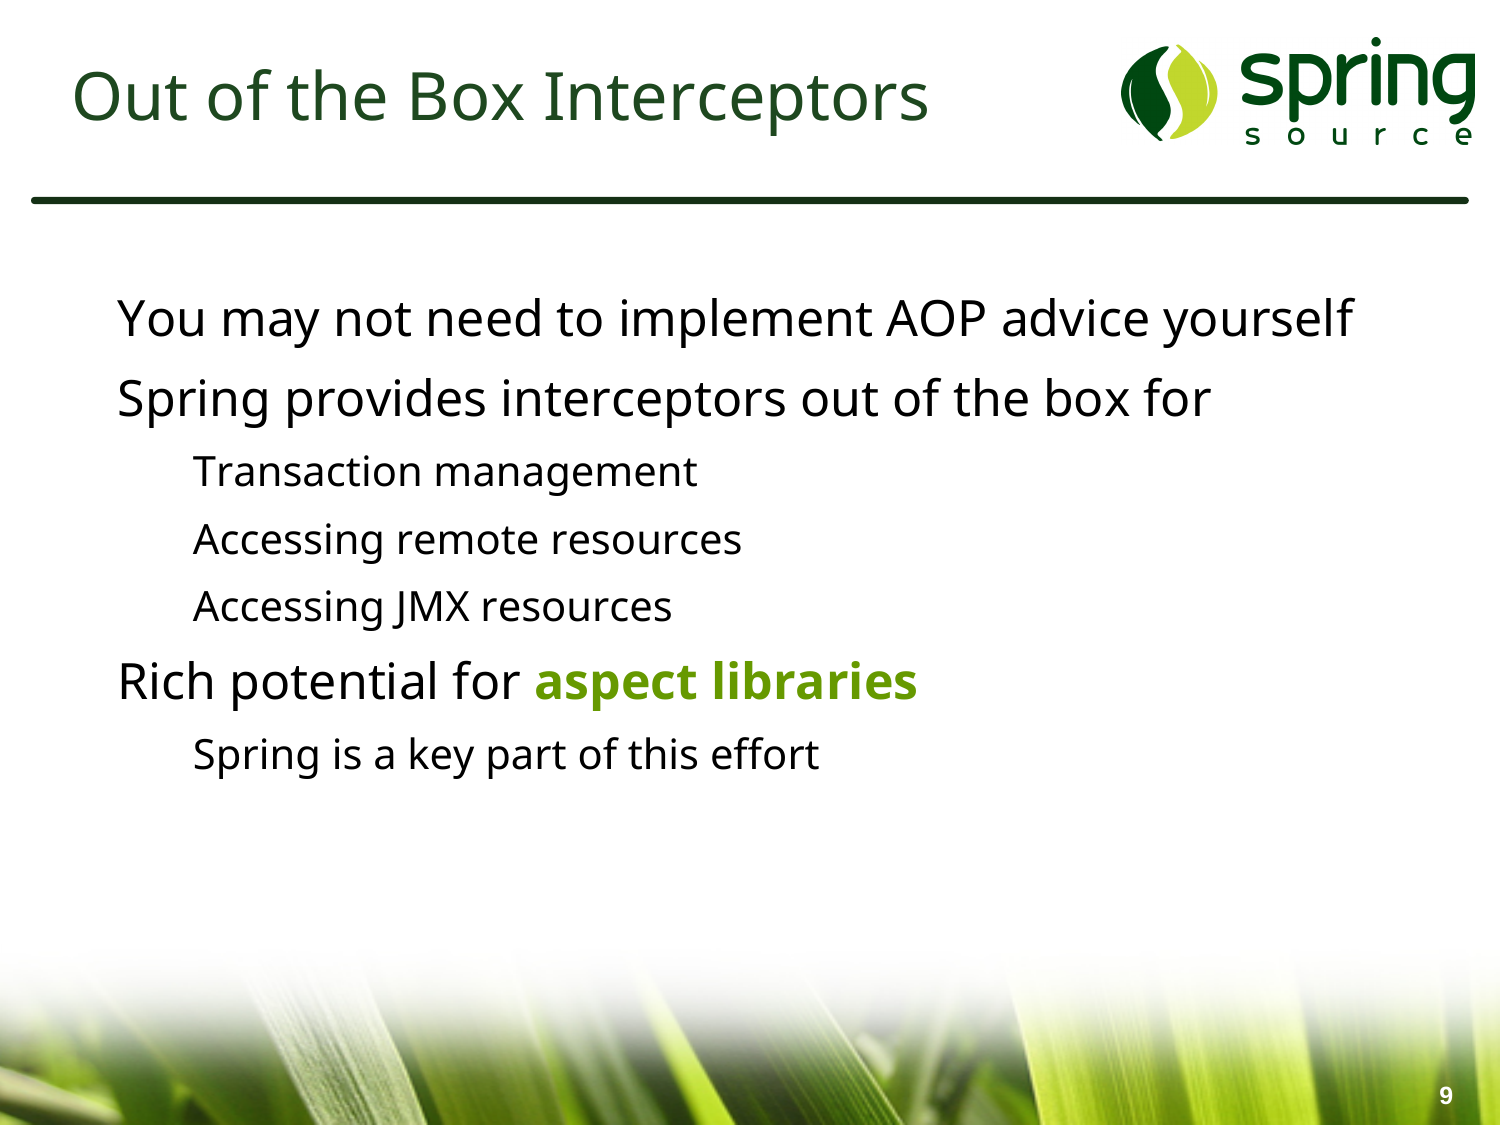

# Out of the Box Interceptors
You may not need to implement AOP advice yourself
Spring provides interceptors out of the box for
Transaction management
Accessing remote resources
Accessing JMX resources
Rich potential for aspect libraries
Spring is a key part of this effort